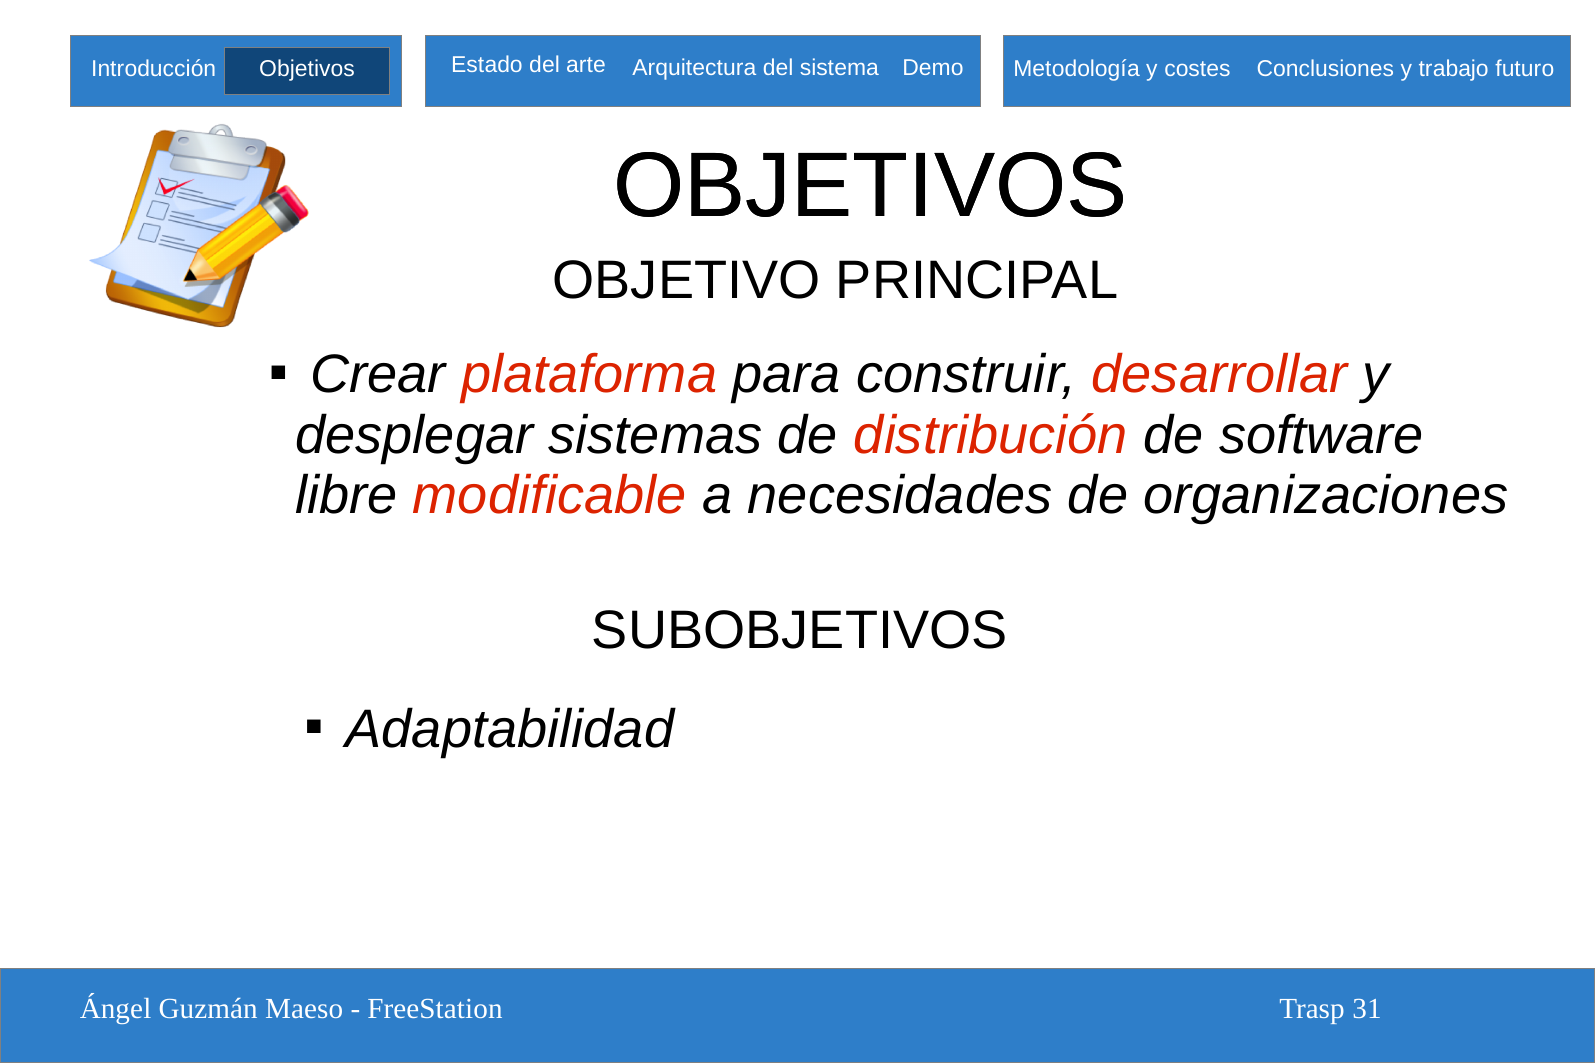

Metodología y costes
Conclusiones y trabajo futuro
Introducción
# Objetivos
Estado del arte
Estado del arte
Arquitectura del sistema
Arquitectura del sistema
Demo
Demo
OBJETIVOS
OBJETIVOS
OBJETIVO PRINCIPAL
 Crear plataforma para construir, desarrollar y desplegar sistemas de distribución de software libre modificable a necesidades de organizaciones
SUBOBJETIVOS
 Adaptabilidad
31